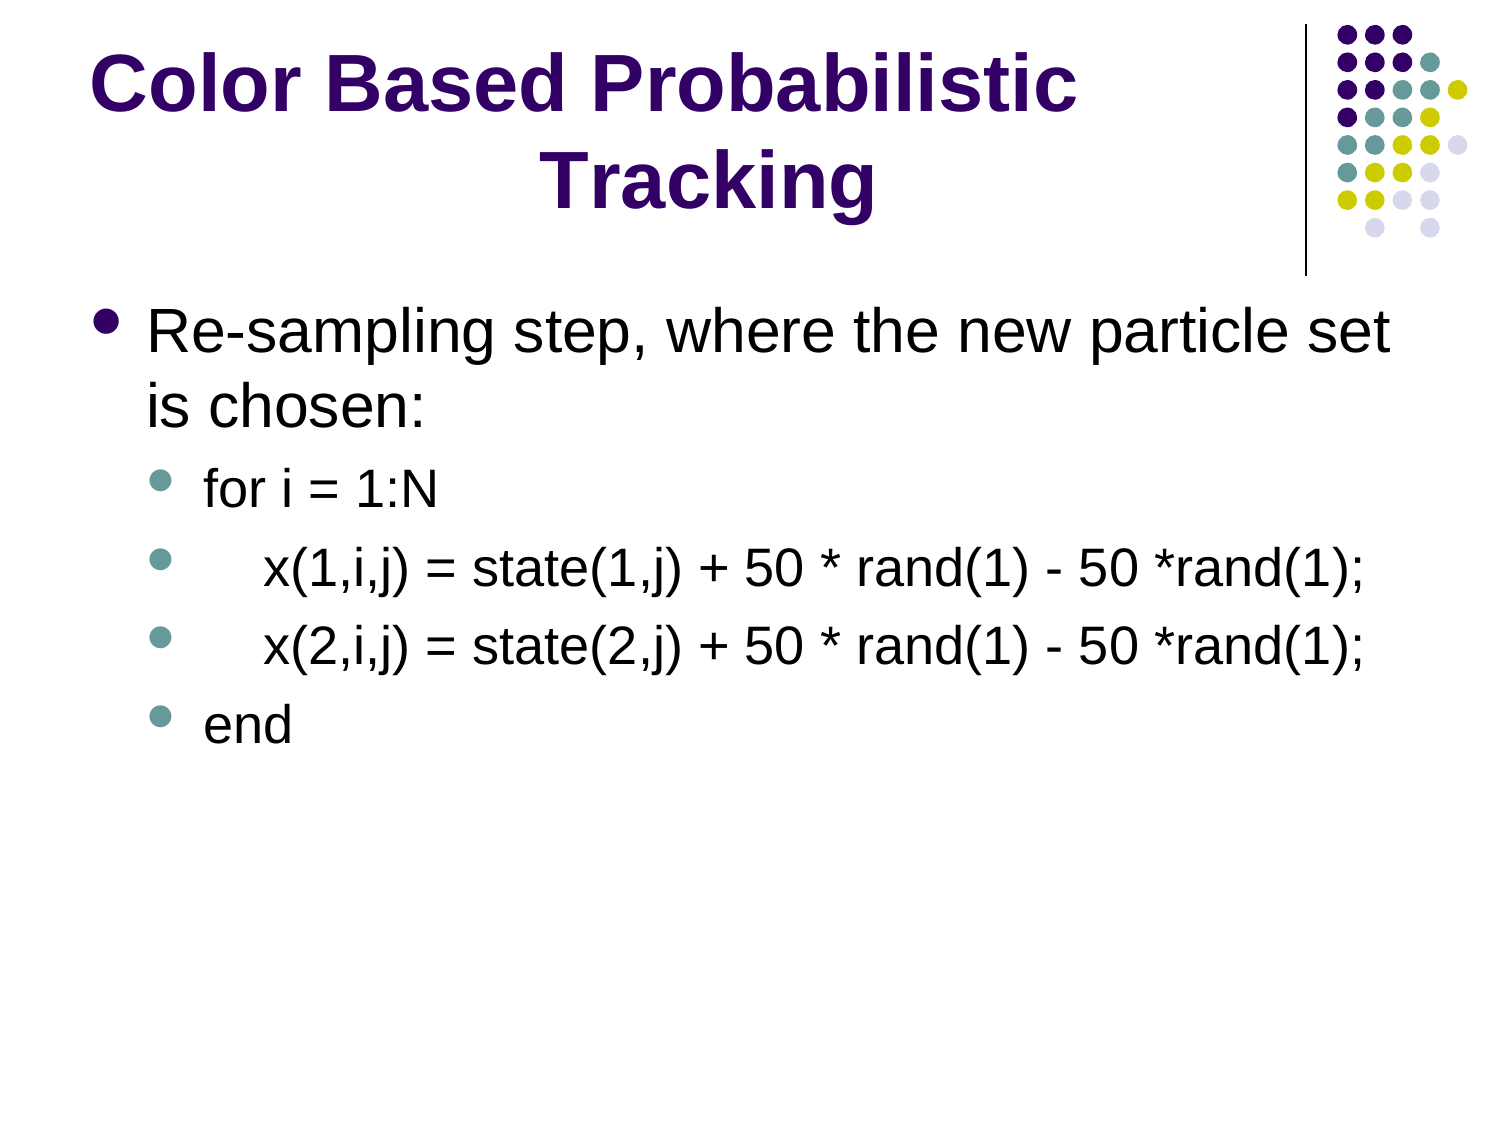

# Color Based Probabilistic 					Tracking
Re-sampling step, where the new particle set is chosen:
for i = 1:N
 x(1,i,j) = state(1,j) + 50 * rand(1) - 50 *rand(1);
 x(2,i,j) = state(2,j) + 50 * rand(1) - 50 *rand(1);
end